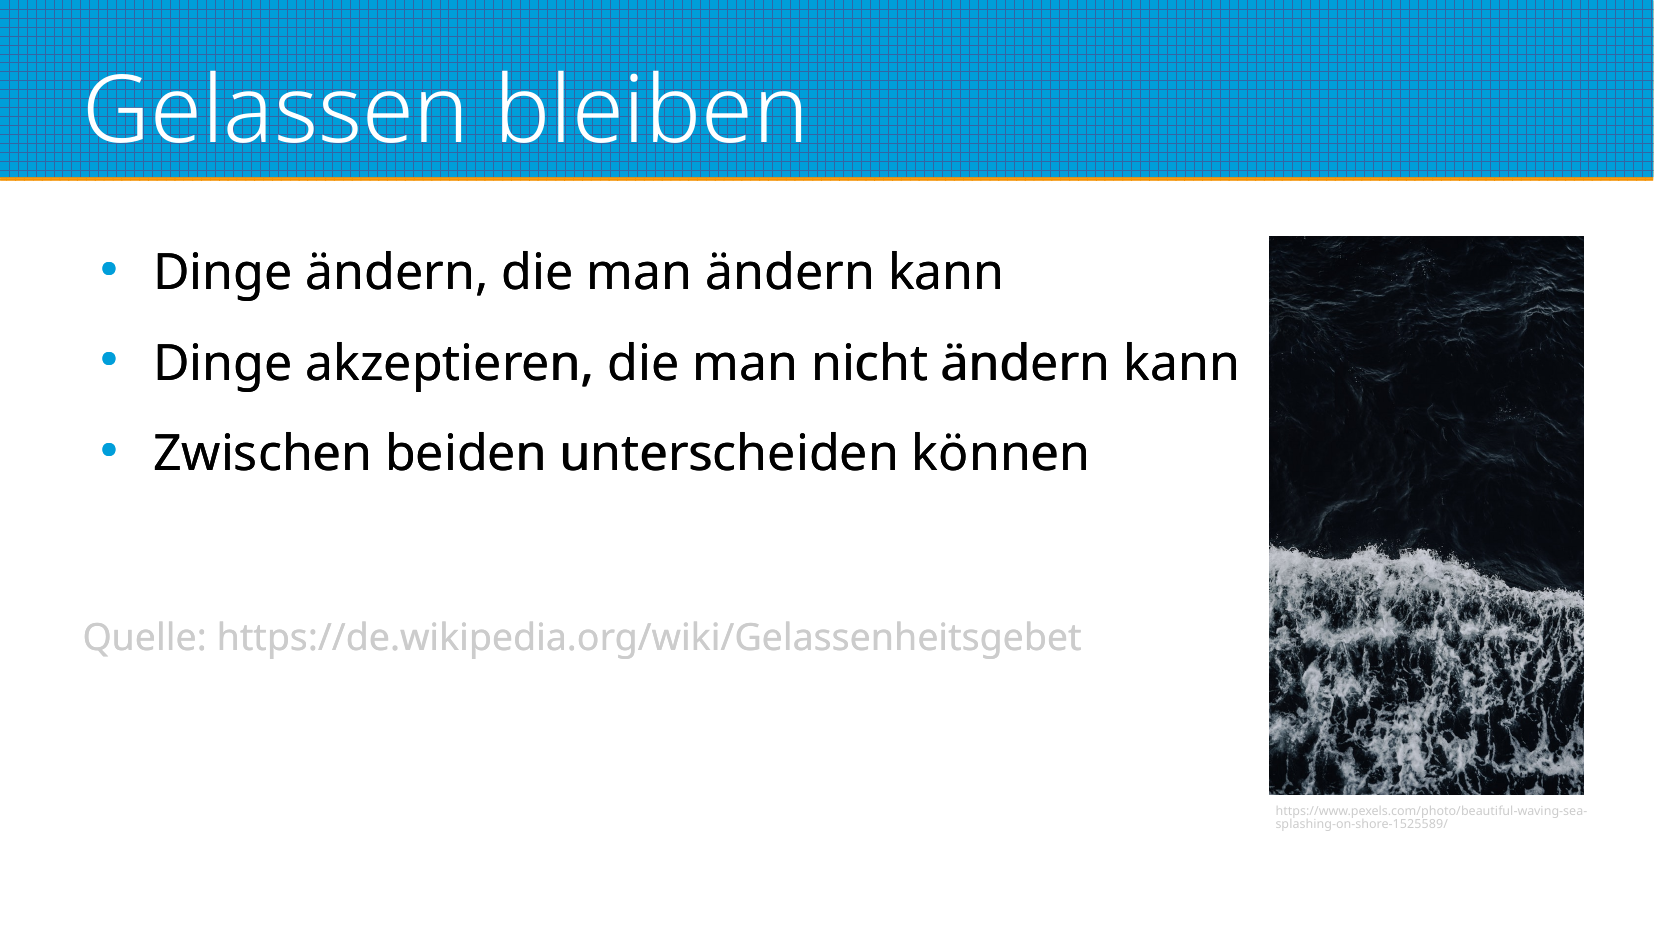

# Gelassen bleiben
Dinge ändern, die man ändern kann
Dinge akzeptieren, die man nicht ändern kann
Zwischen beiden unterscheiden können
Quelle: https://de.wikipedia.org/wiki/Gelassenheitsgebet
Dinge ändern, die man ändern kann
Dinge akzeptieren, die man nicht ändern kann
Zwischen beiden unterscheiden können
Quelle: https://de.wikipedia.org/wiki/Gelassenheitsgebet
https://www.pexels.com/photo/beautiful-waving-sea-splashing-on-shore-1525589/